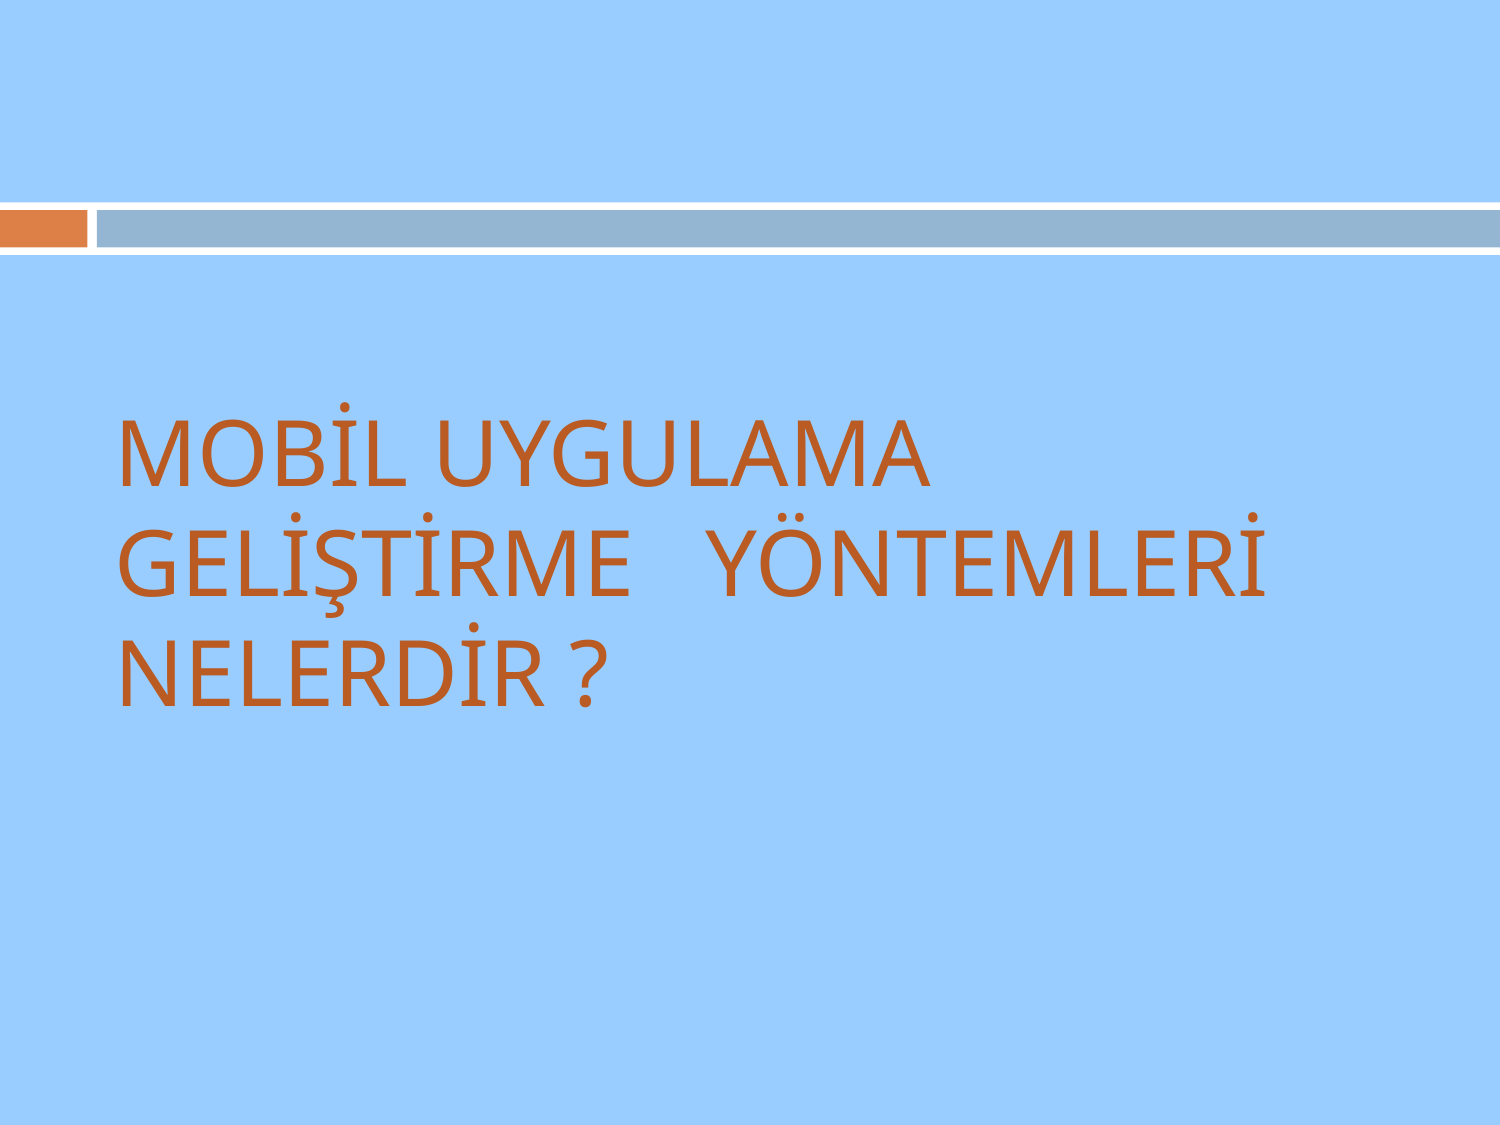

# MOBİL UYGULAMA GELİŞTİRME 	YÖNTEMLERİ NELERDİR ?